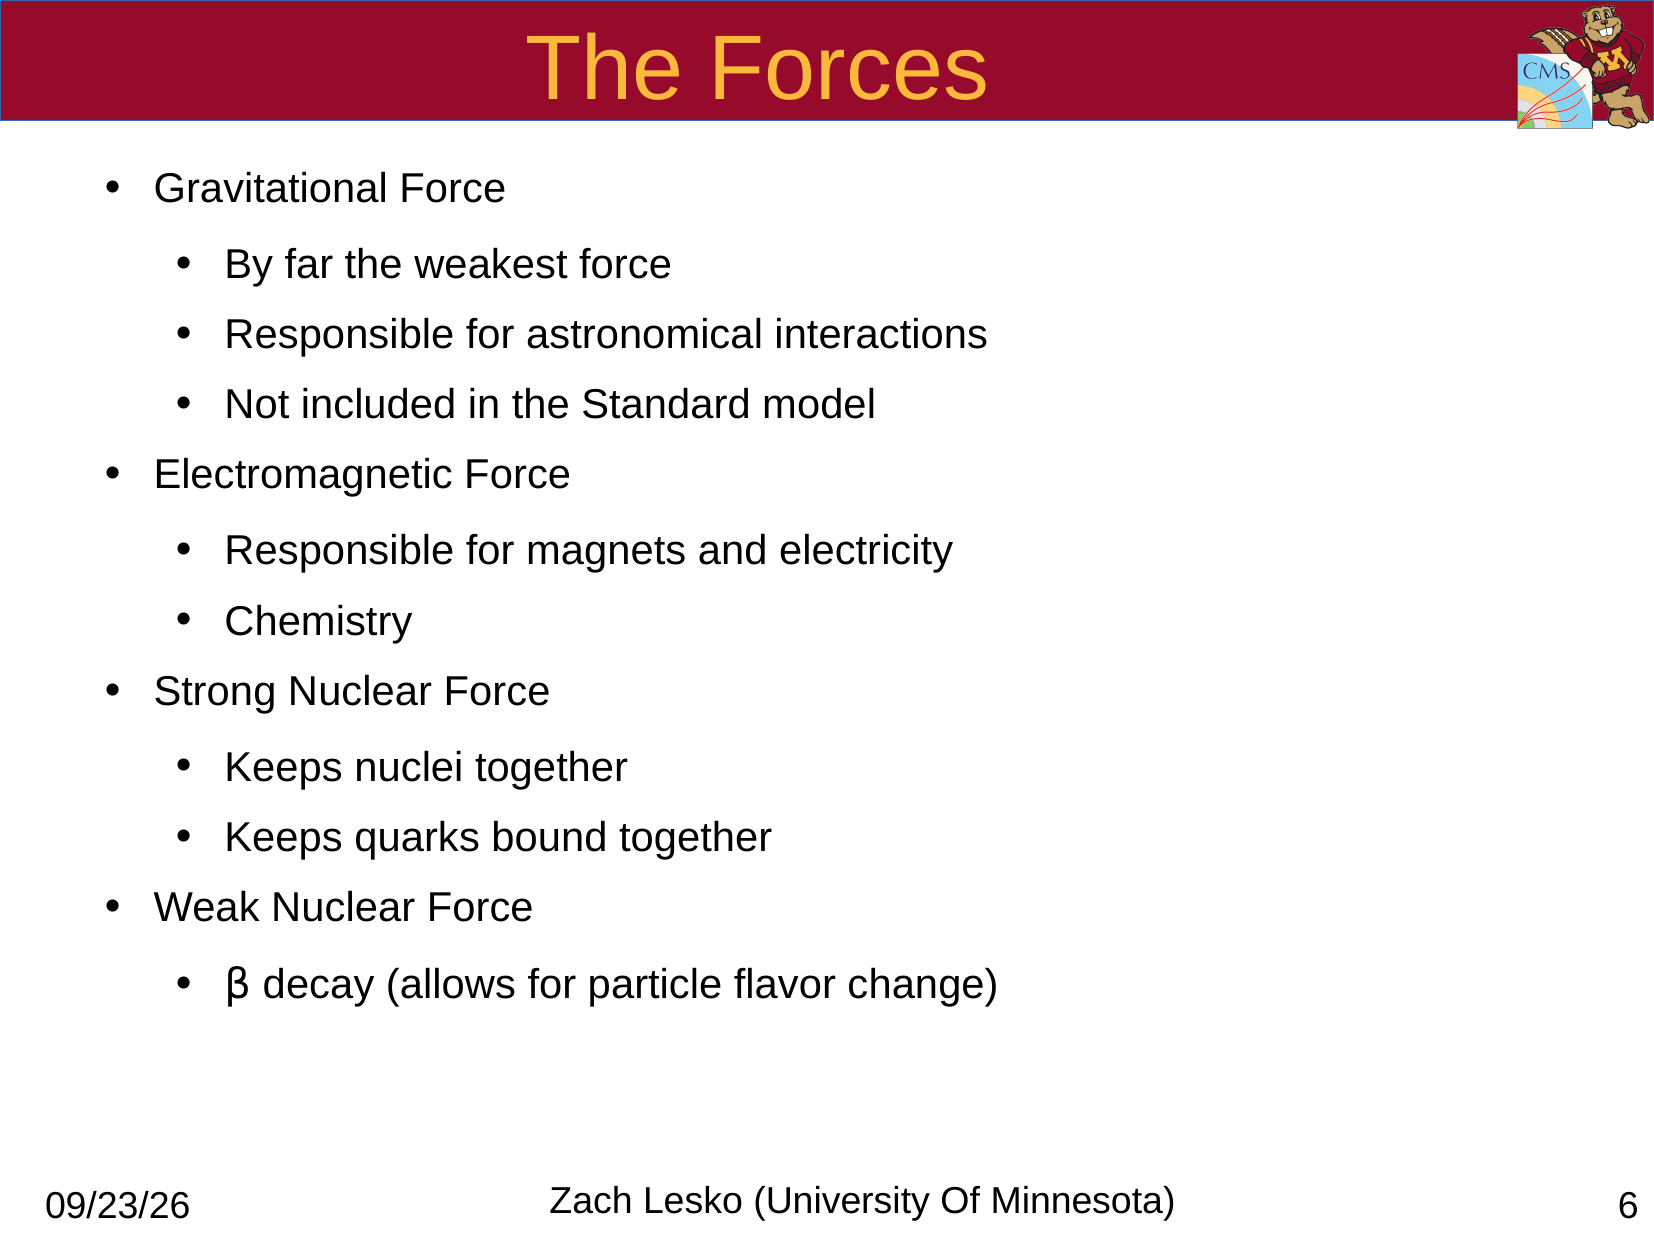

# The Forces
Gravitational Force
By far the weakest force
Responsible for astronomical interactions
Not included in the Standard model
Electromagnetic Force
Responsible for magnets and electricity
Chemistry
Strong Nuclear Force
Keeps nuclei together
Keeps quarks bound together
Weak Nuclear Force
β decay (allows for particle flavor change)
Zach Lesko (University Of Minnesota)
6